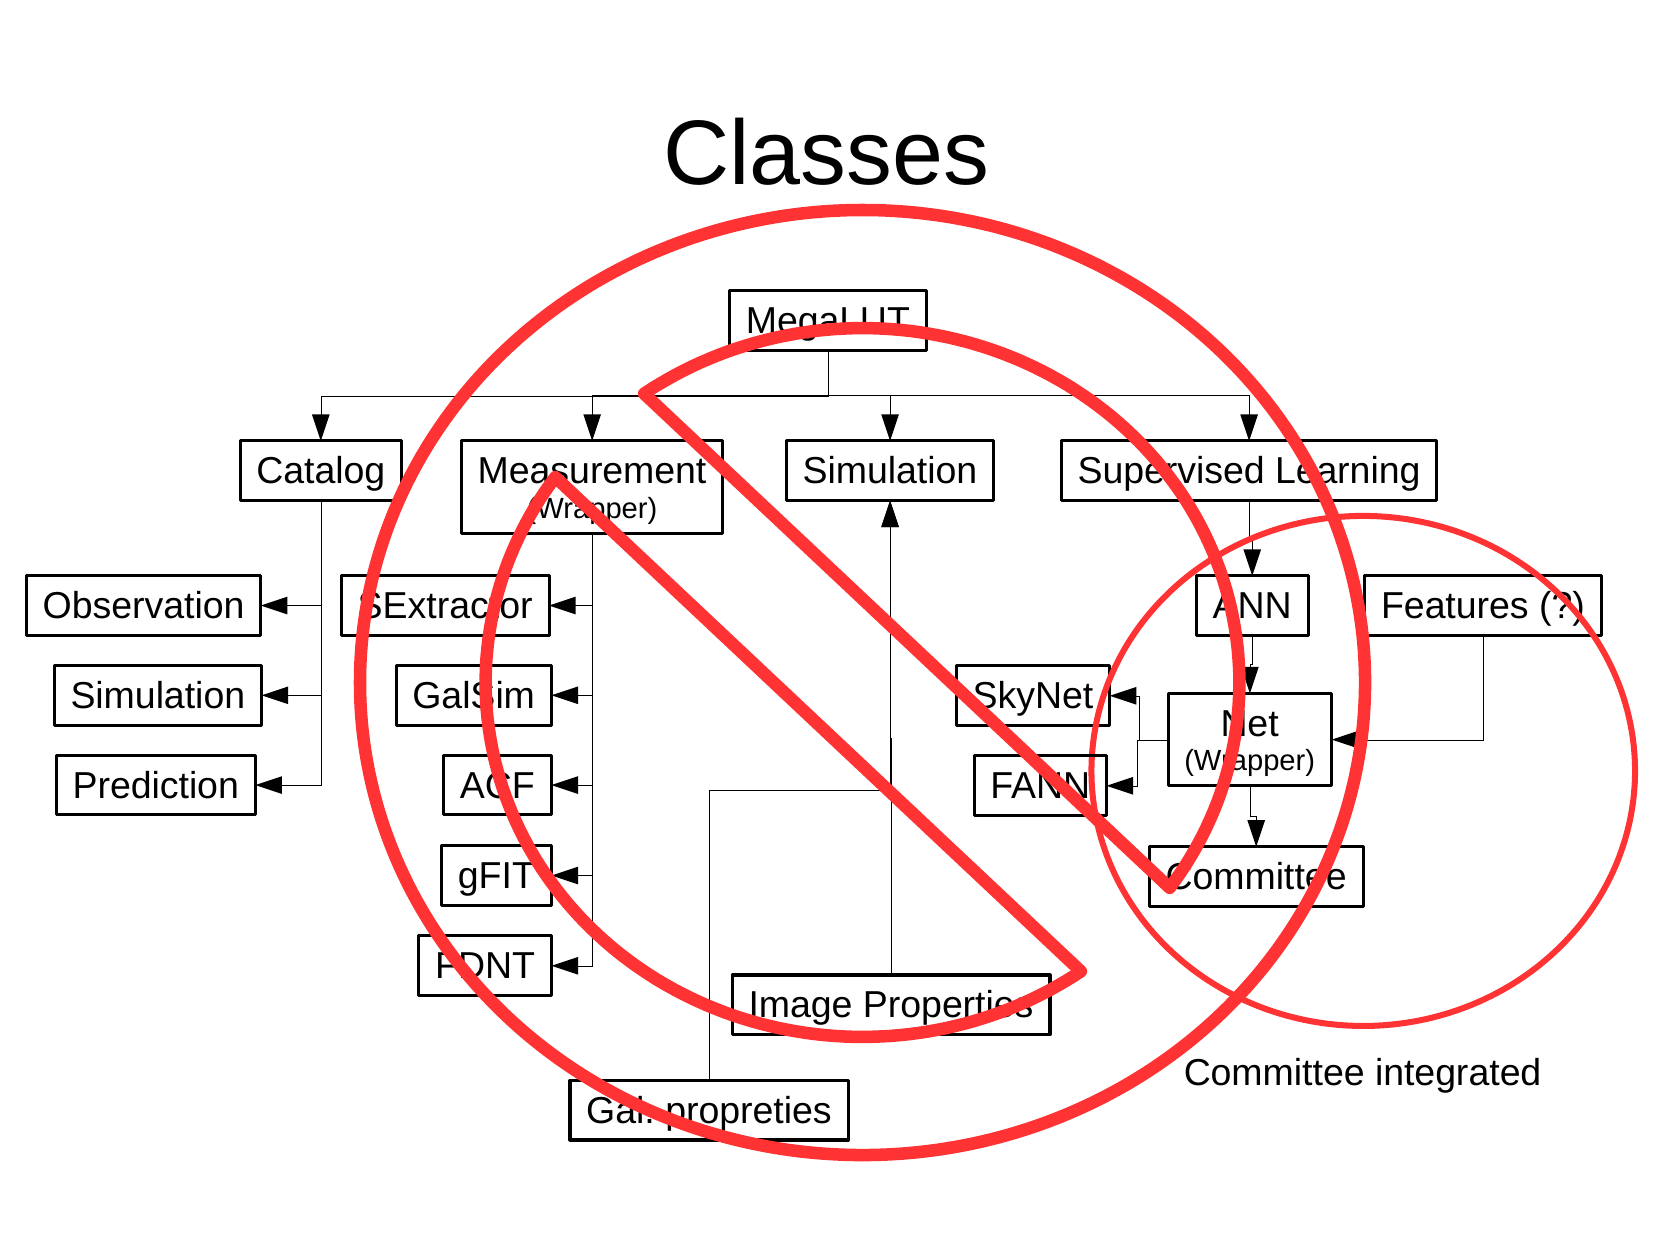

# Classes
MegaLUT
Catalog
Measurement
(Wrapper)
Simulation
Supervised Learning
Observation
SExtractor
ANN
Features (?)
Simulation
GalSim
SkyNet
Net
(Wrapper)
Prediction
ACF
FANN
gFIT
Committee
FDNT
Image Properties
Committee integrated
Gal. propreties